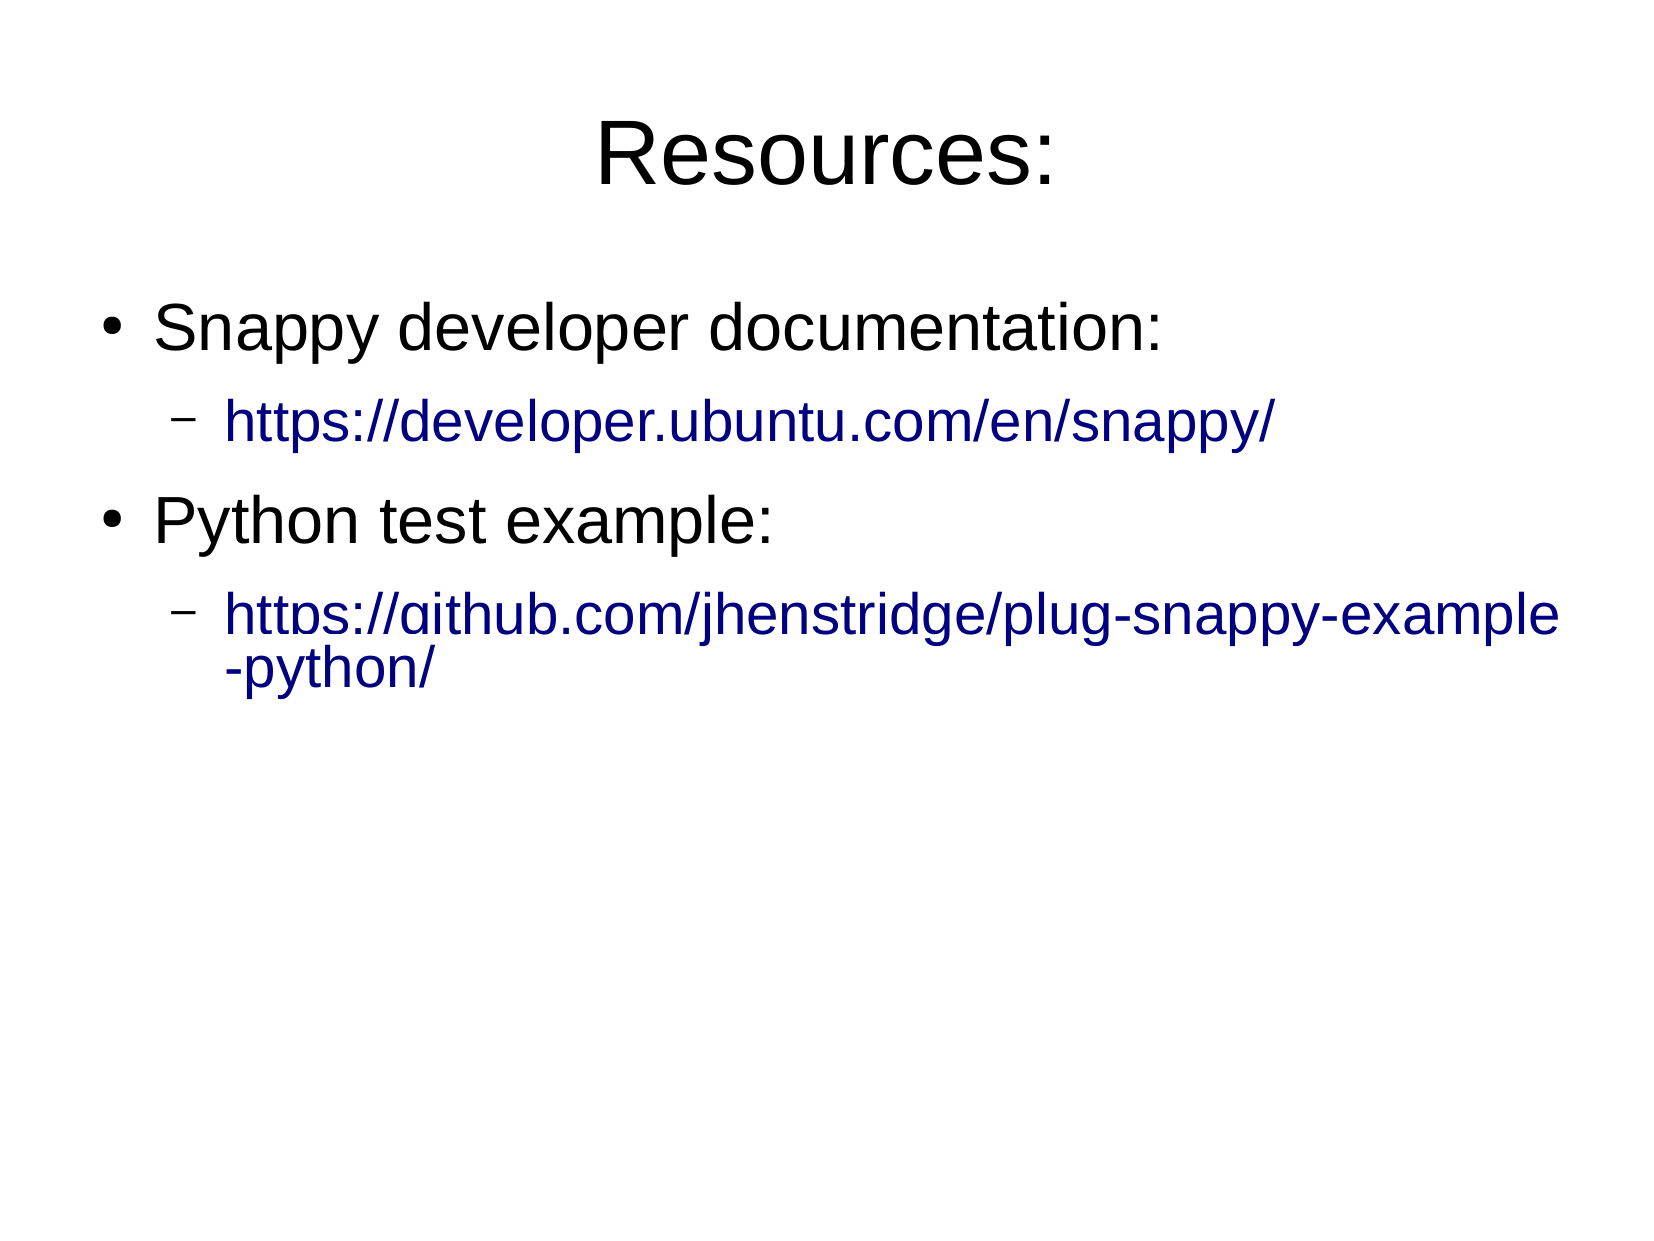

# Resources:
Snappy developer documentation:
https://developer.ubuntu.com/en/snappy/
Python test example:
https://github.com/jhenstridge/plug-snappy-example-python/